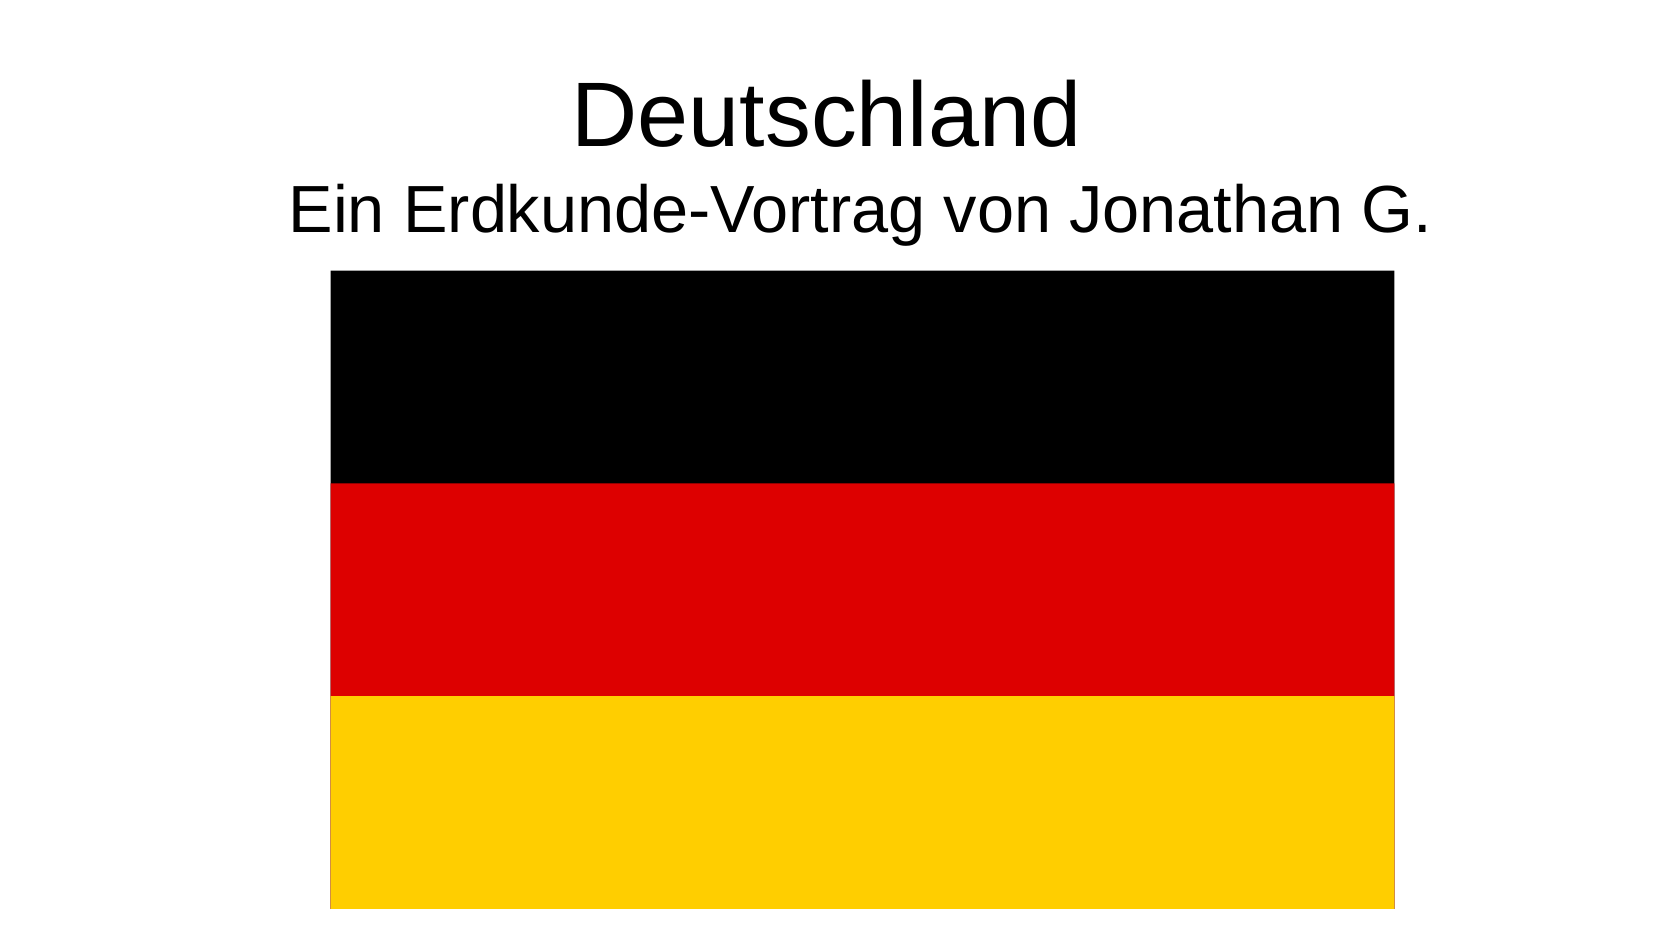

Ein Erdkunde-Vortrag von Jonathan G.
# Deutschland